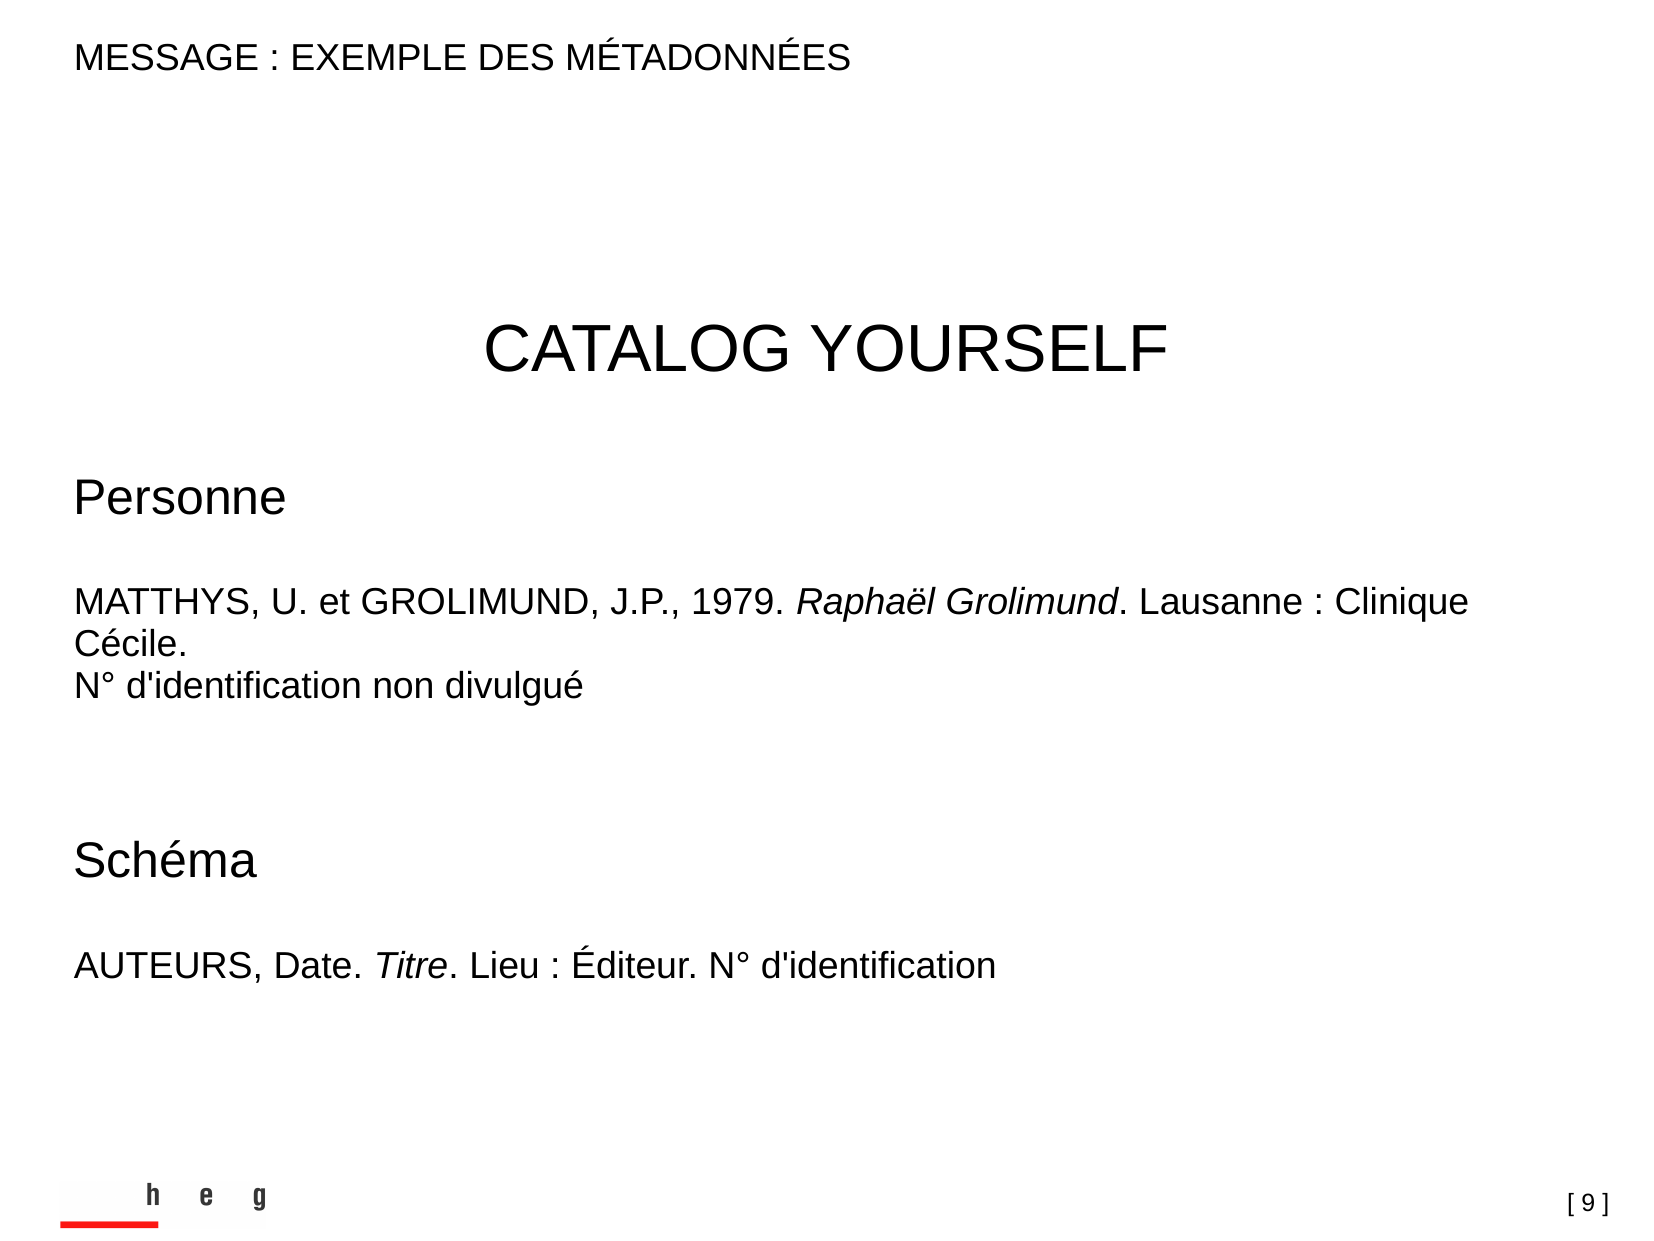

MESSAGE : EXEMPLE DES MÉTADONNÉES
CATALOG YOURSELF
Personne
MATTHYS, U. et GROLIMUND, J.P., 1979. Raphaël Grolimund. Lausanne : Clinique Cécile.
N° d'identification non divulgué
Schéma
AUTEURS, Date. Titre. Lieu : Éditeur. N° d'identification